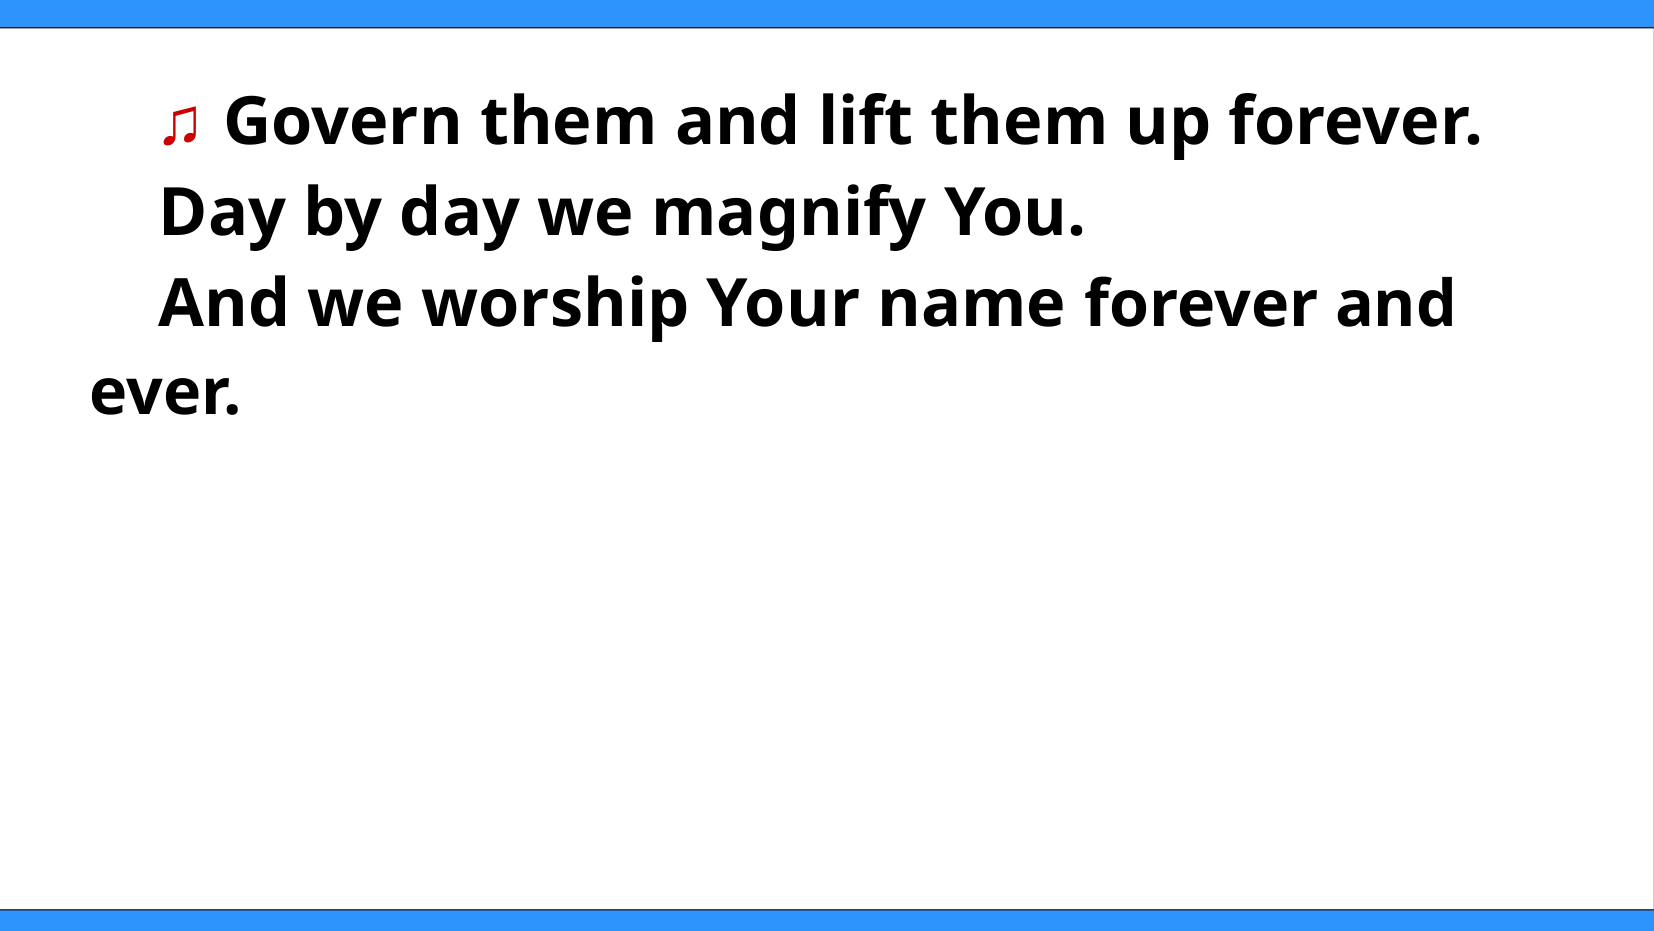

♫ Govern them and lift them up forever.
 Day by day we magnify You.
 And we worship Your name forever and ever.